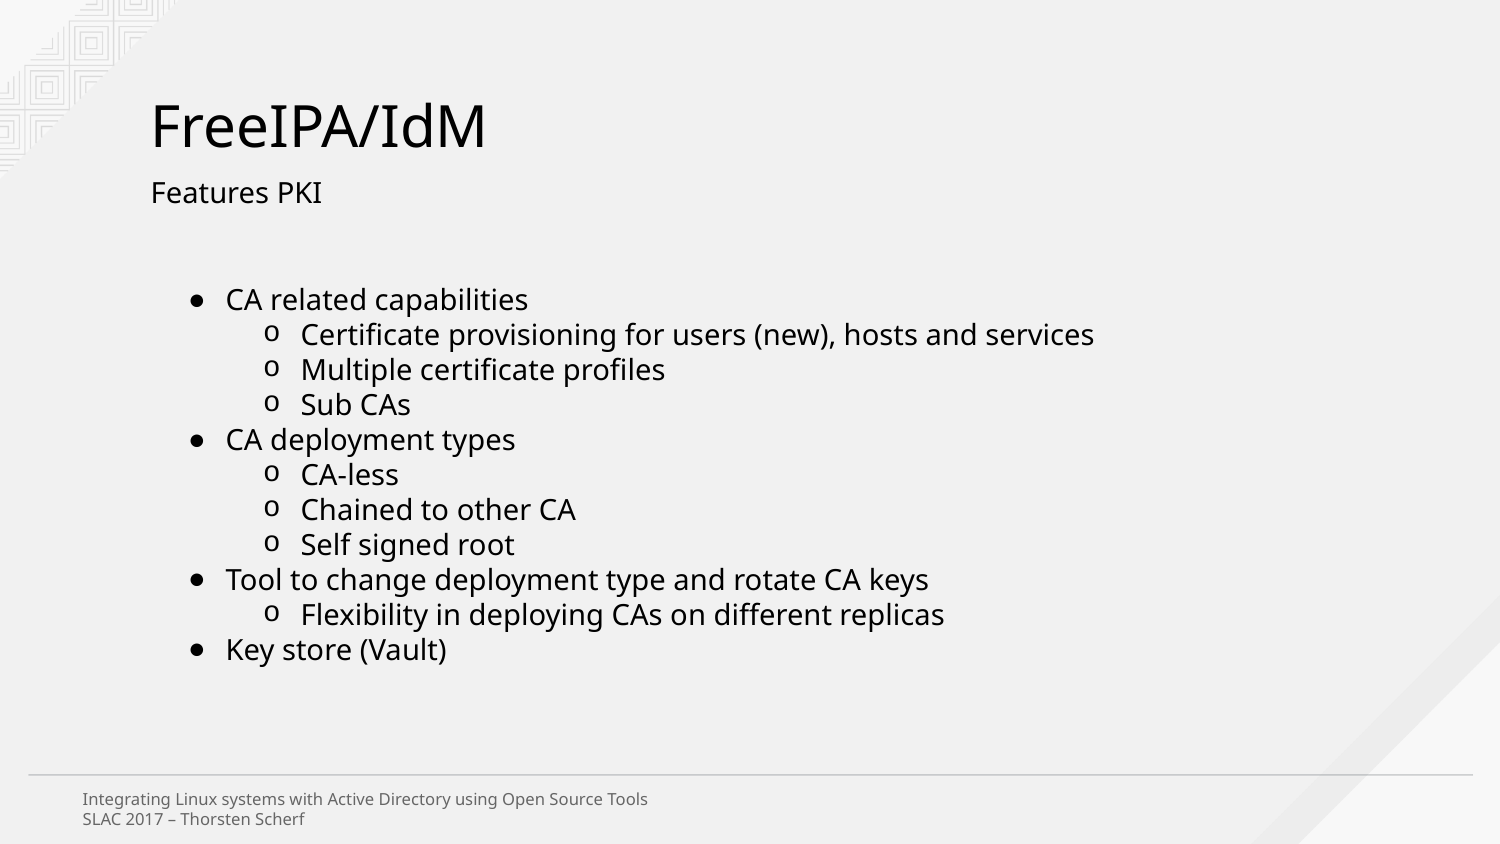

FreeIPA/IdM
Features PKI
# CA related capabilities
Certificate provisioning for users (new), hosts and services
Multiple certificate profiles
Sub CAs
CA deployment types
CA-less
Chained to other CA
Self signed root
Tool to change deployment type and rotate CA keys
Flexibility in deploying CAs on different replicas
Key store (Vault)